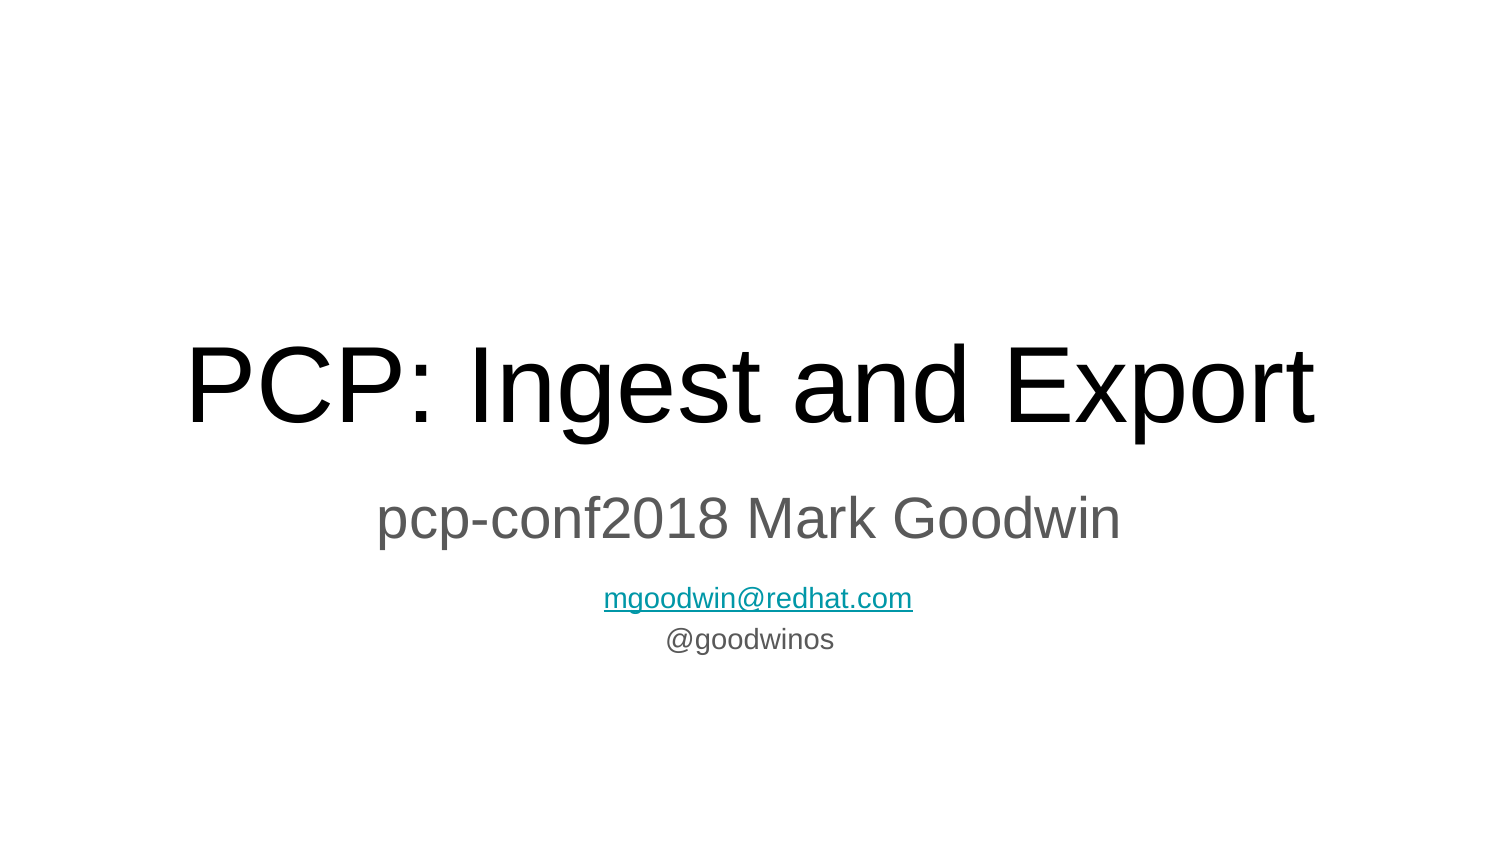

# PCP: Ingest and Export
pcp-conf2018 Mark Goodwin
 mgoodwin@redhat.com
@goodwinos